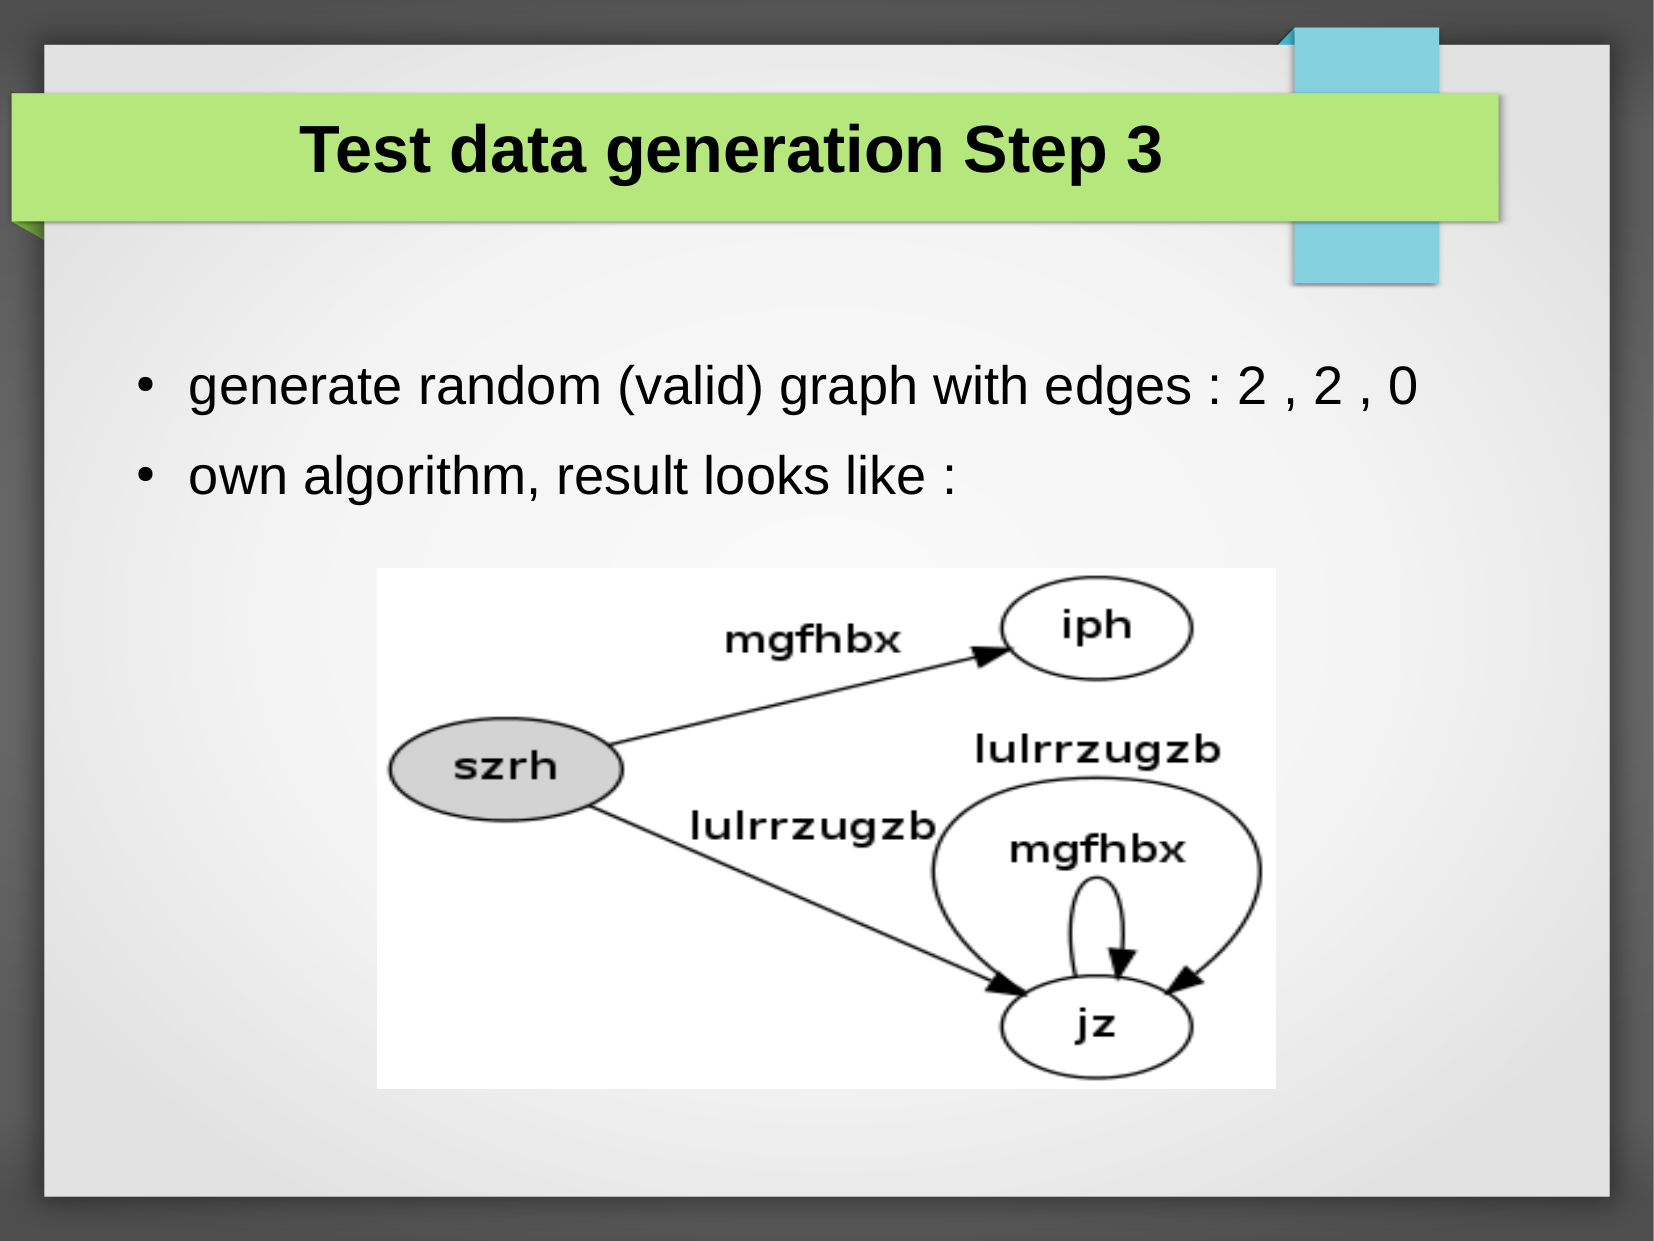

Test data generation Step 3
# generate random (valid) graph with edges : 2 , 2 , 0
own algorithm, result looks like :